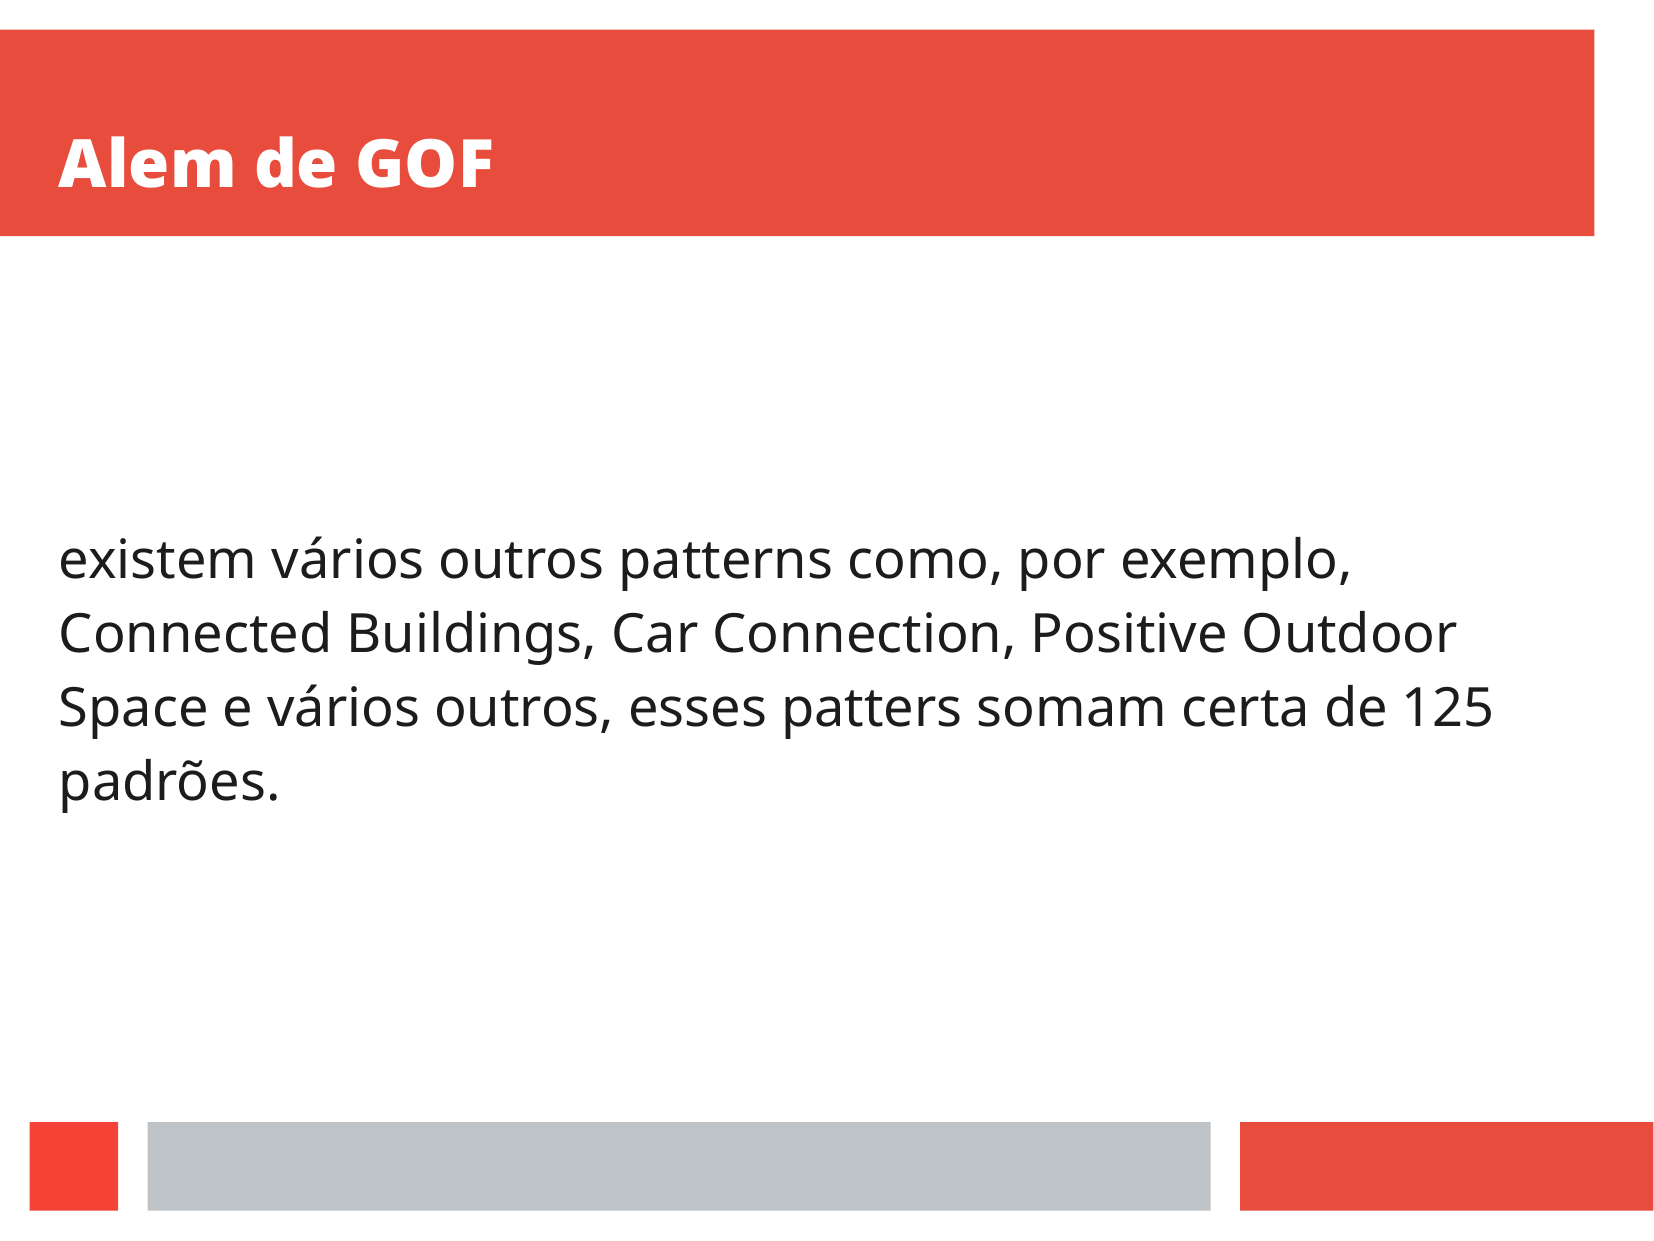

# Alem de GOF
existem vários outros patterns como, por exemplo, Connected Buildings, Car Connection, Positive Outdoor Space e vários outros, esses patters somam certa de 125 padrões.